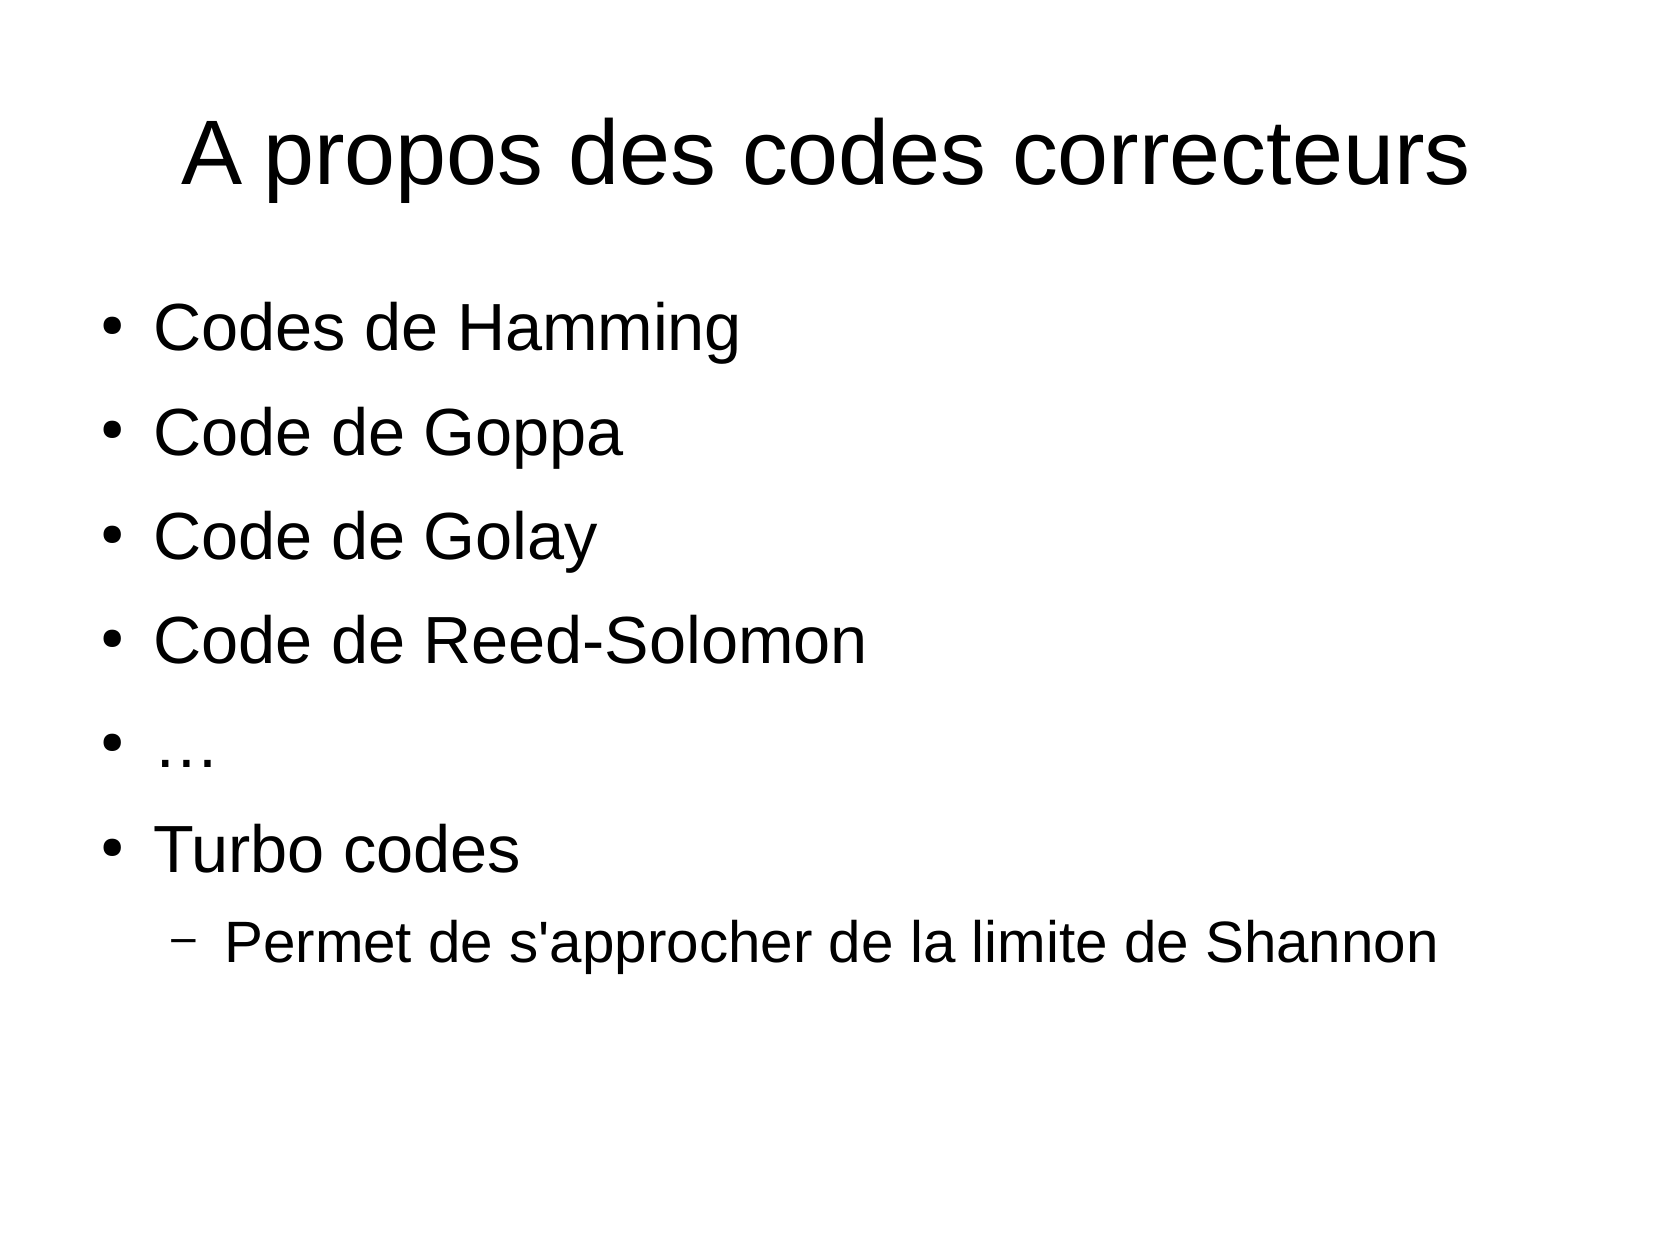

# A propos des codes correcteurs
Codes de Hamming
Code de Goppa
Code de Golay
Code de Reed-Solomon
…
Turbo codes
Permet de s'approcher de la limite de Shannon